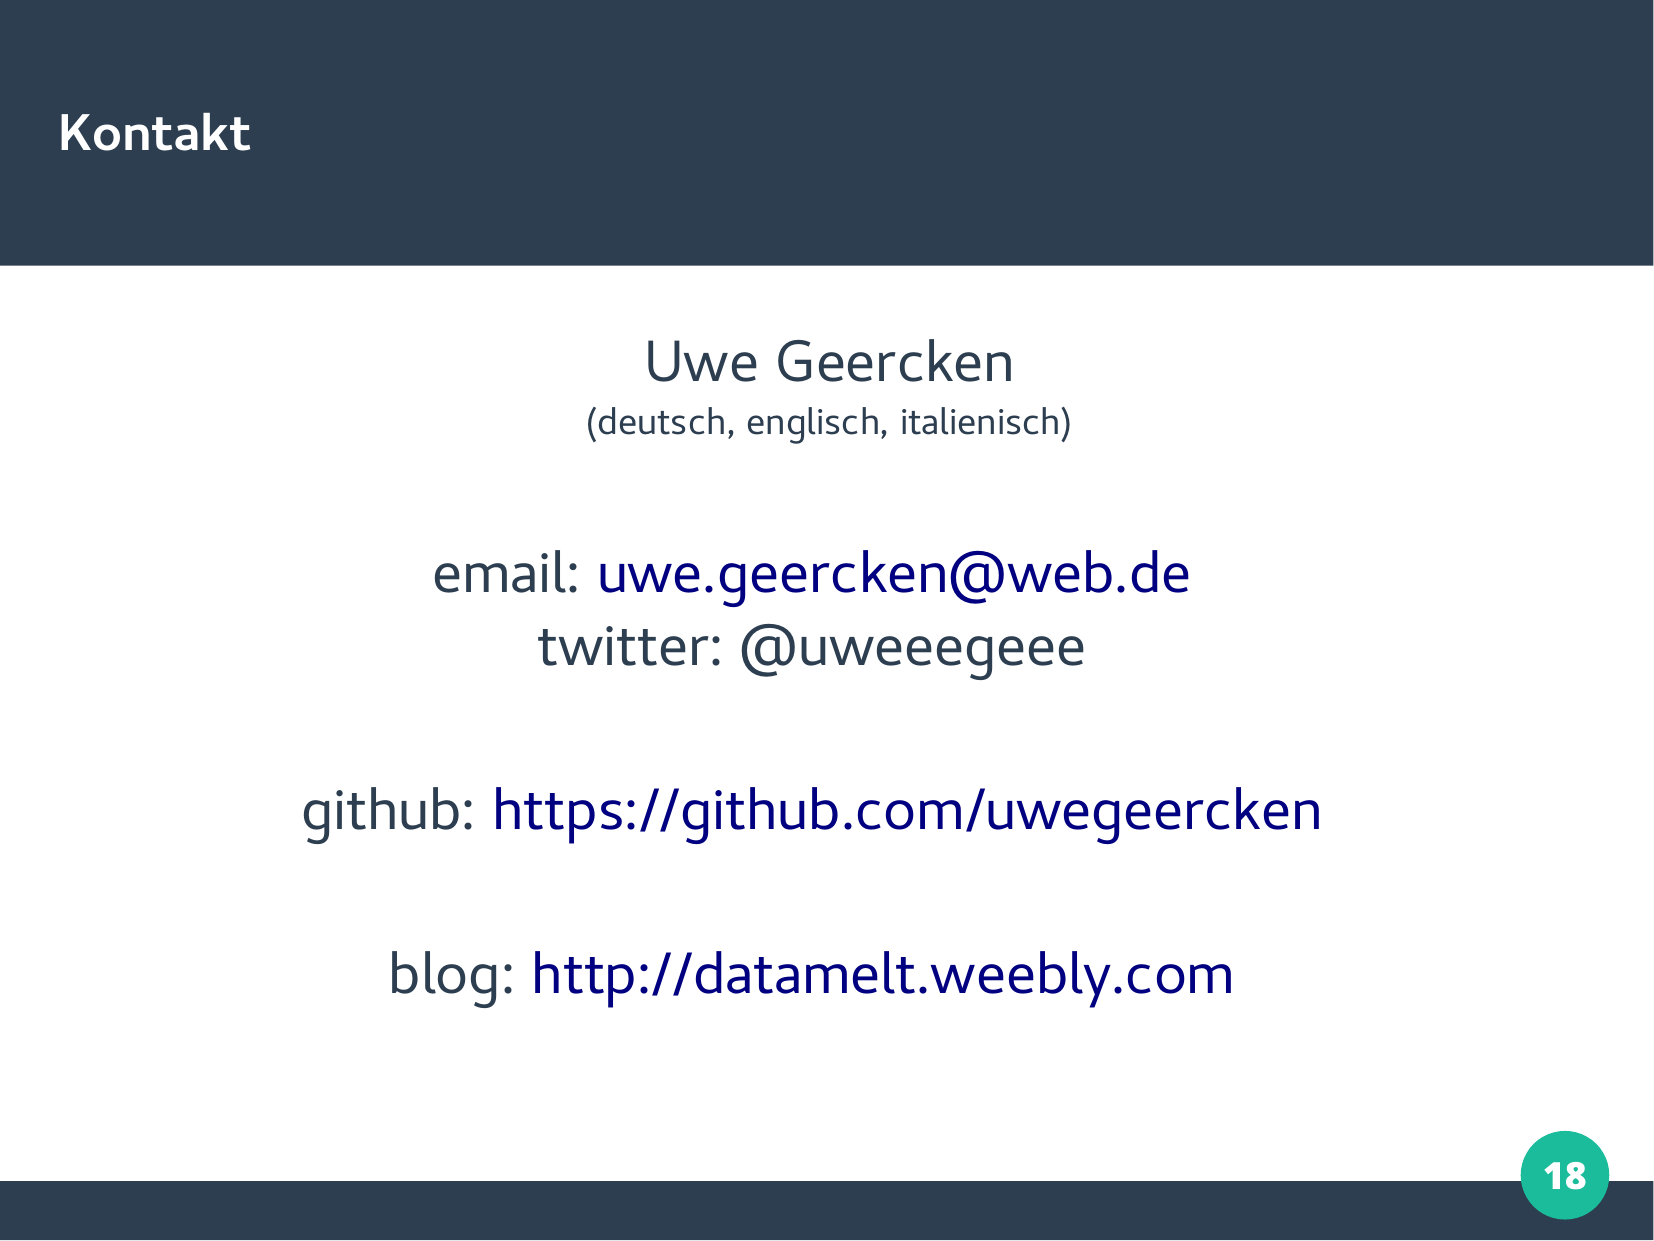

# Kontakt
Uwe Geercken
(deutsch, englisch, italienisch)
email: uwe.geercken@web.de
twitter: @uweeegeee
github: https://github.com/uwegeercken
blog: http://datamelt.weebly.com
18